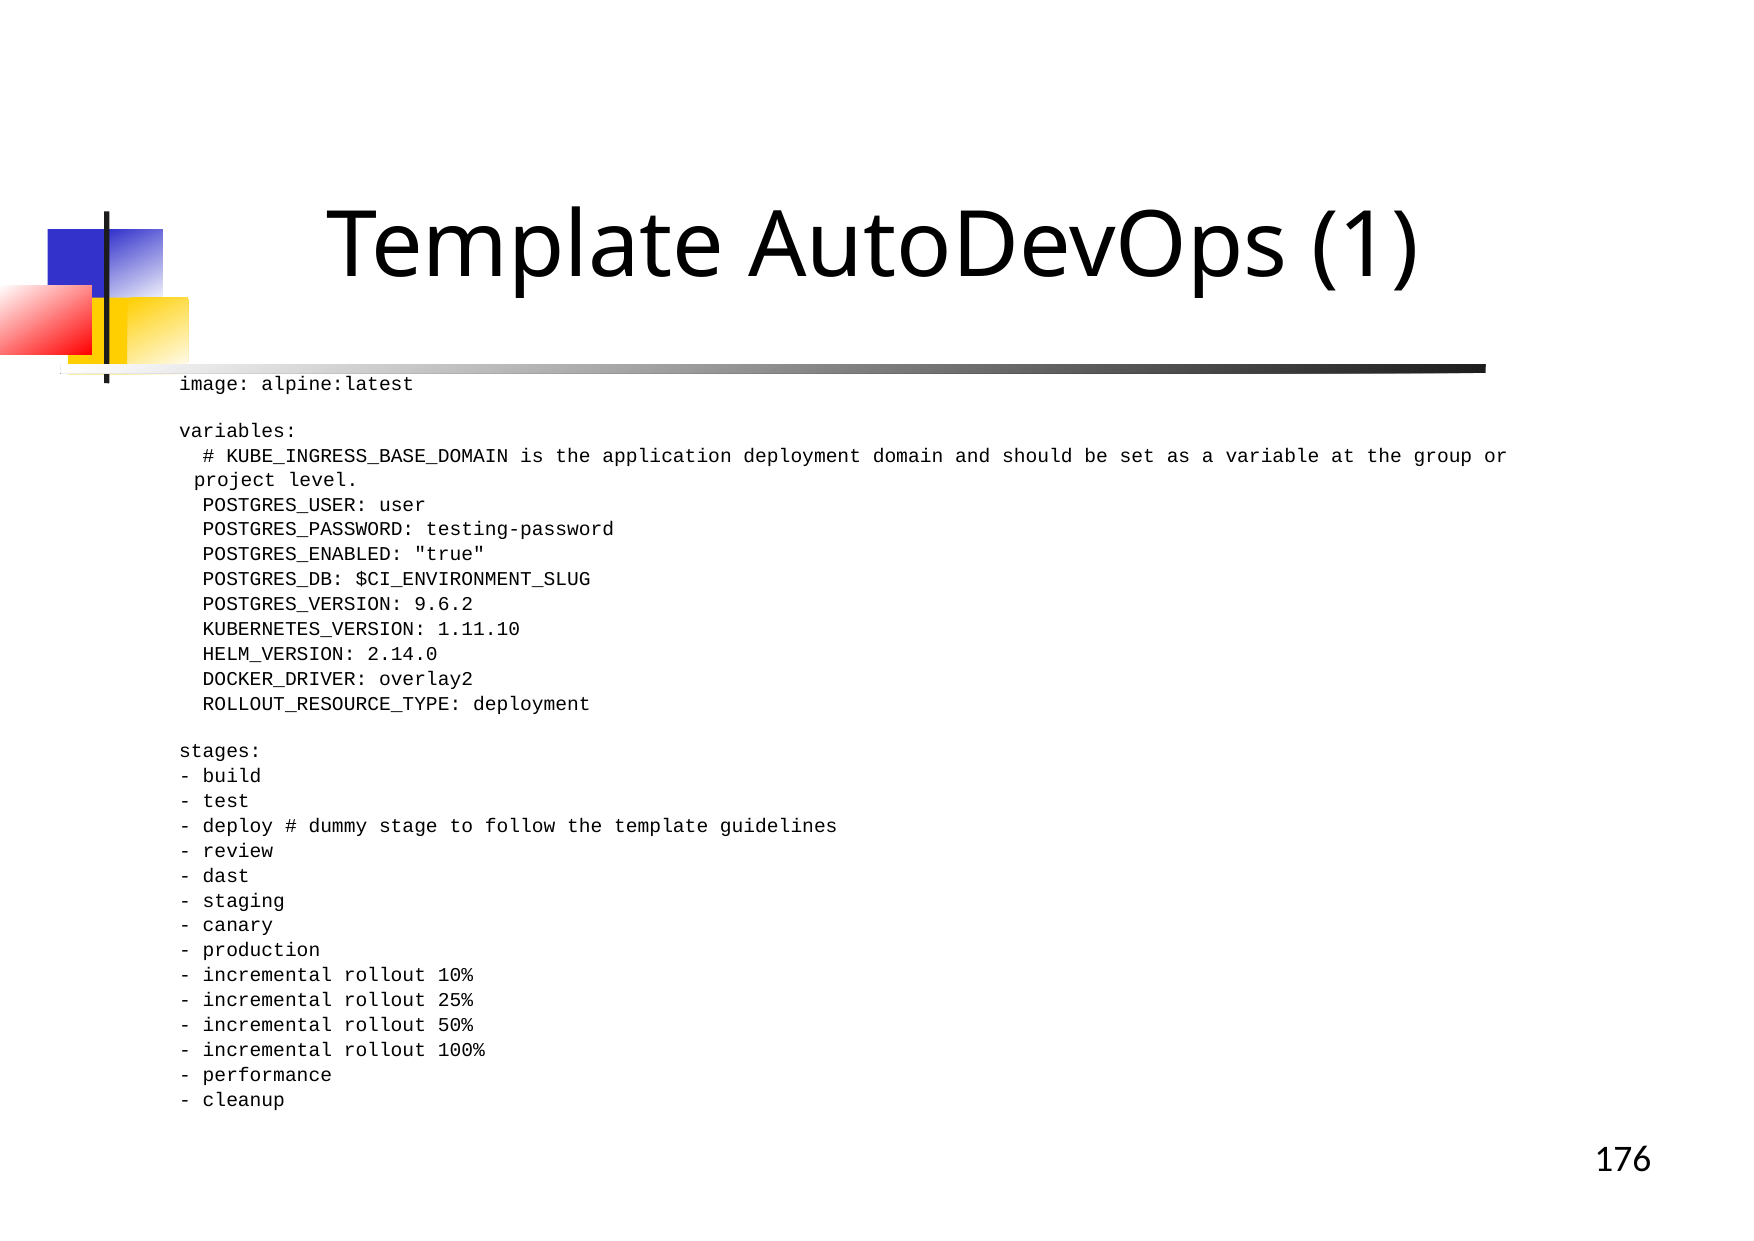

# Template AutoDevOps (1)
image: alpine:latest
variables:
 # KUBE_INGRESS_BASE_DOMAIN is the application deployment domain and should be set as a variable at the group or project level.
 POSTGRES_USER: user
 POSTGRES_PASSWORD: testing-password
 POSTGRES_ENABLED: "true"
 POSTGRES_DB: $CI_ENVIRONMENT_SLUG
 POSTGRES_VERSION: 9.6.2
 KUBERNETES_VERSION: 1.11.10
 HELM_VERSION: 2.14.0
 DOCKER_DRIVER: overlay2
 ROLLOUT_RESOURCE_TYPE: deployment
stages:
- build
- test
- deploy # dummy stage to follow the template guidelines
- review
- dast
- staging
- canary
- production
- incremental rollout 10%
- incremental rollout 25%
- incremental rollout 50%
- incremental rollout 100%
- performance
- cleanup